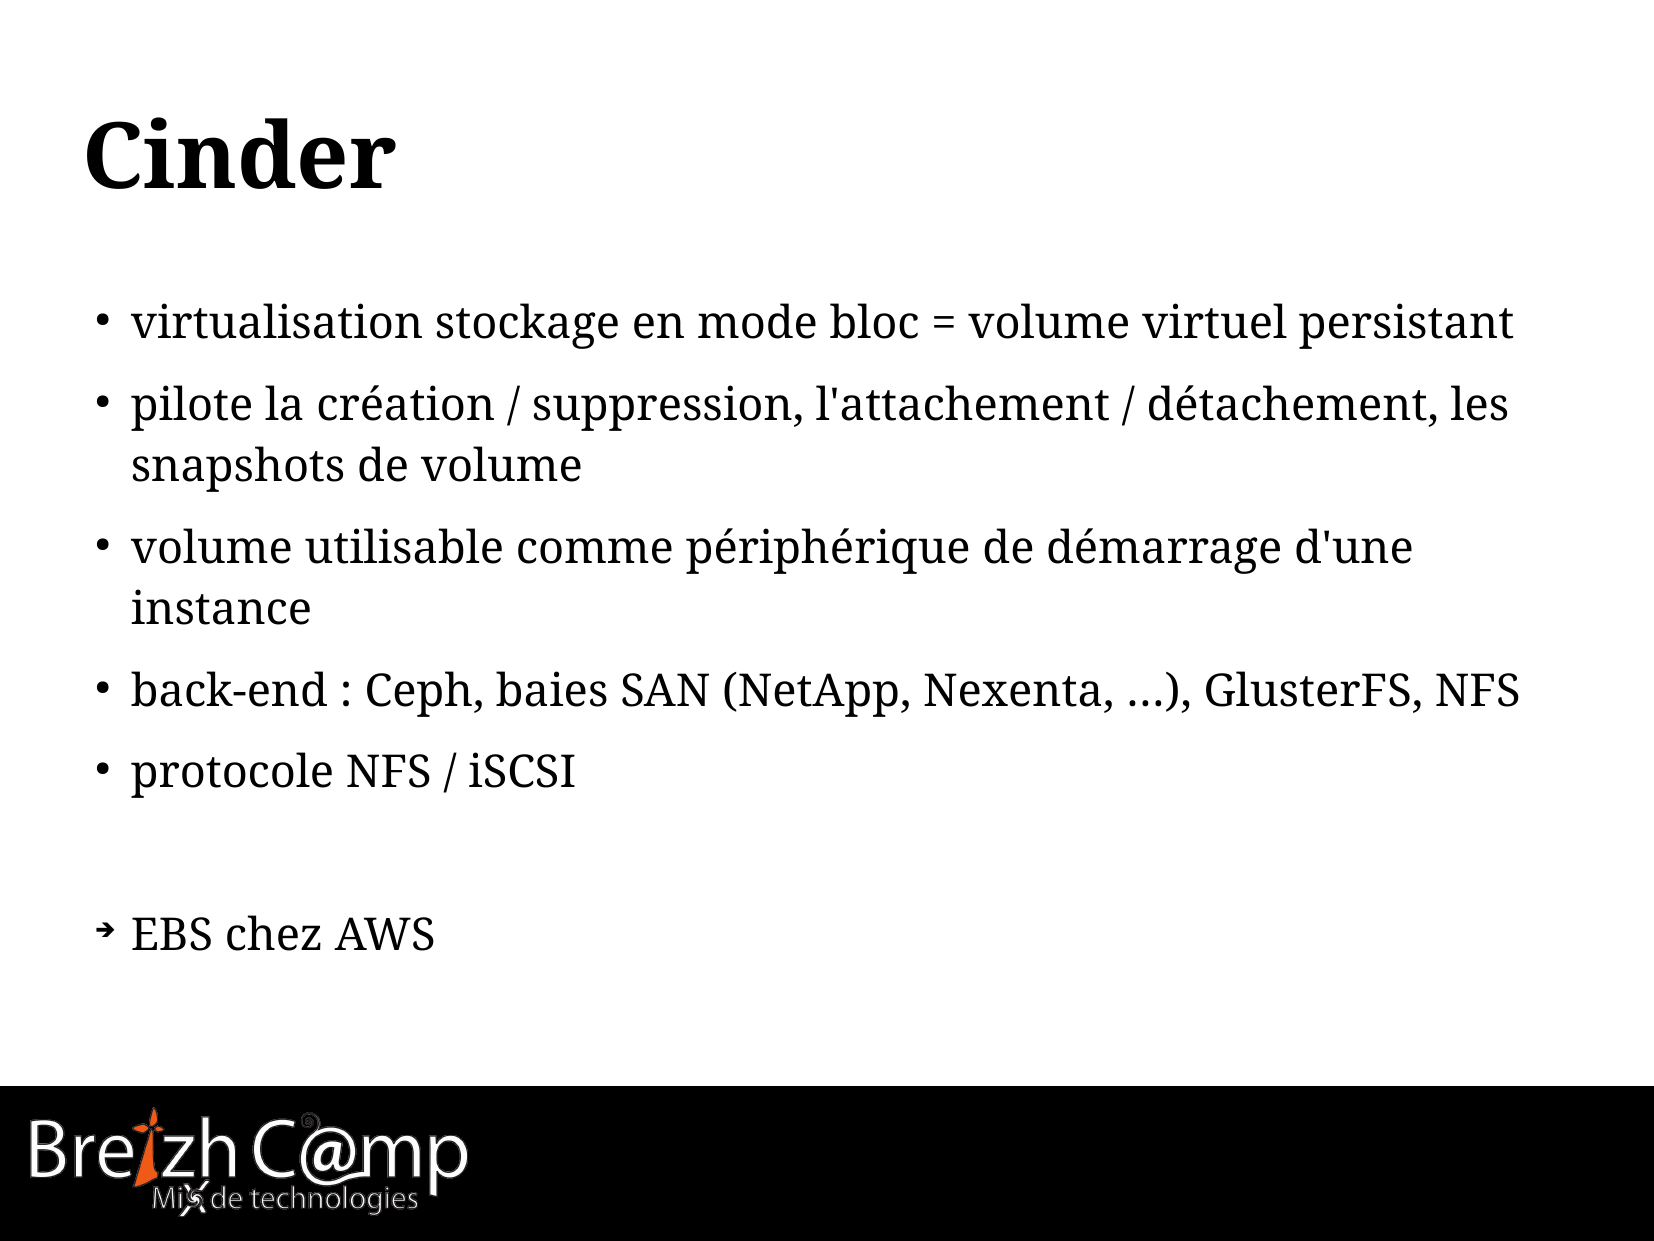

# Cinder
virtualisation stockage en mode bloc = volume virtuel persistant
pilote la création / suppression, l'attachement / détachement, les snapshots de volume
volume utilisable comme périphérique de démarrage d'une instance
back-end : Ceph, baies SAN (NetApp, Nexenta, …), GlusterFS, NFS
protocole NFS / iSCSI
EBS chez AWS
41